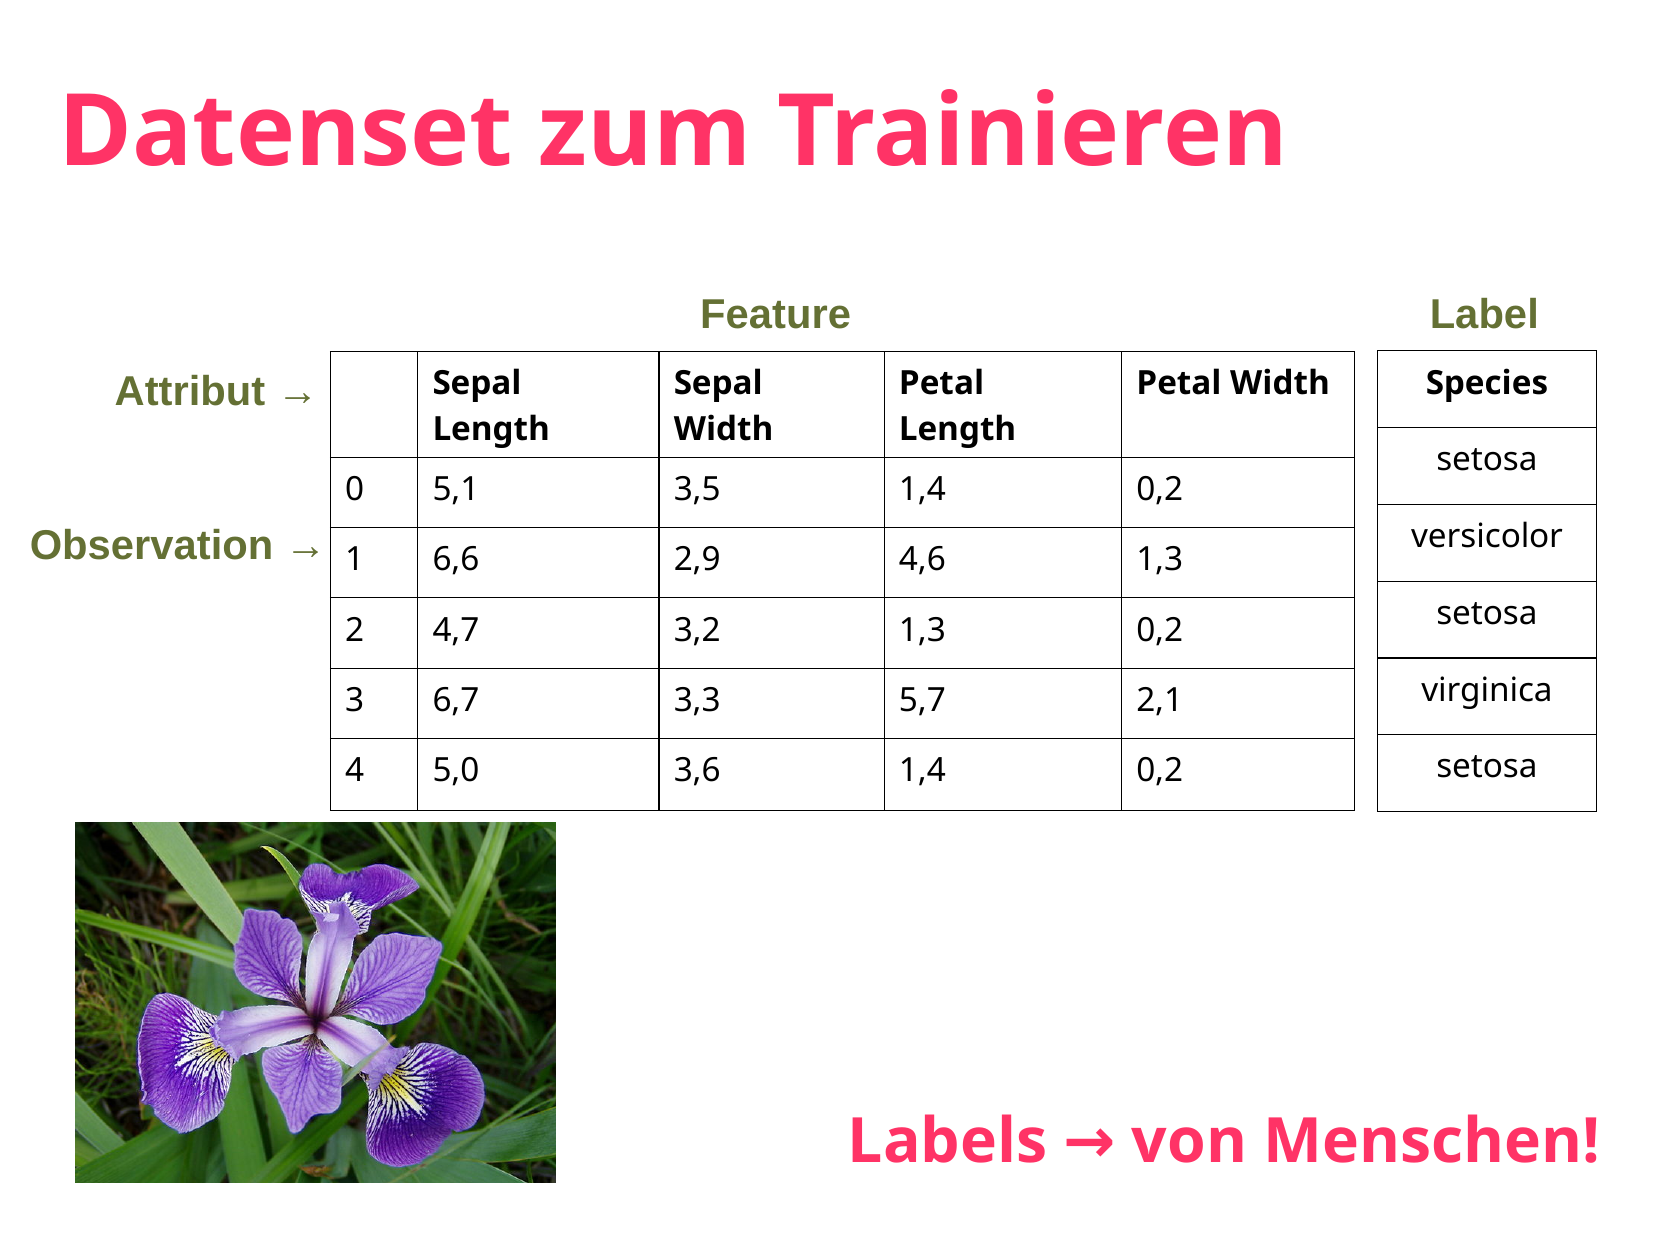

Datenset zum Trainieren
Feature
Label
| Species |
| --- |
| setosa |
| versicolor |
| setosa |
| virginica |
| setosa |
| | Sepal Length | Sepal Width | Petal Length | Petal Width |
| --- | --- | --- | --- | --- |
| 0 | 5,1 | 3,5 | 1,4 | 0,2 |
| 1 | 6,6 | 2,9 | 4,6 | 1,3 |
| 2 | 4,7 | 3,2 | 1,3 | 0,2 |
| 3 | 6,7 | 3,3 | 5,7 | 2,1 |
| 4 | 5,0 | 3,6 | 1,4 | 0,2 |
Attribut →
Observation →
# Labels → von Menschen!